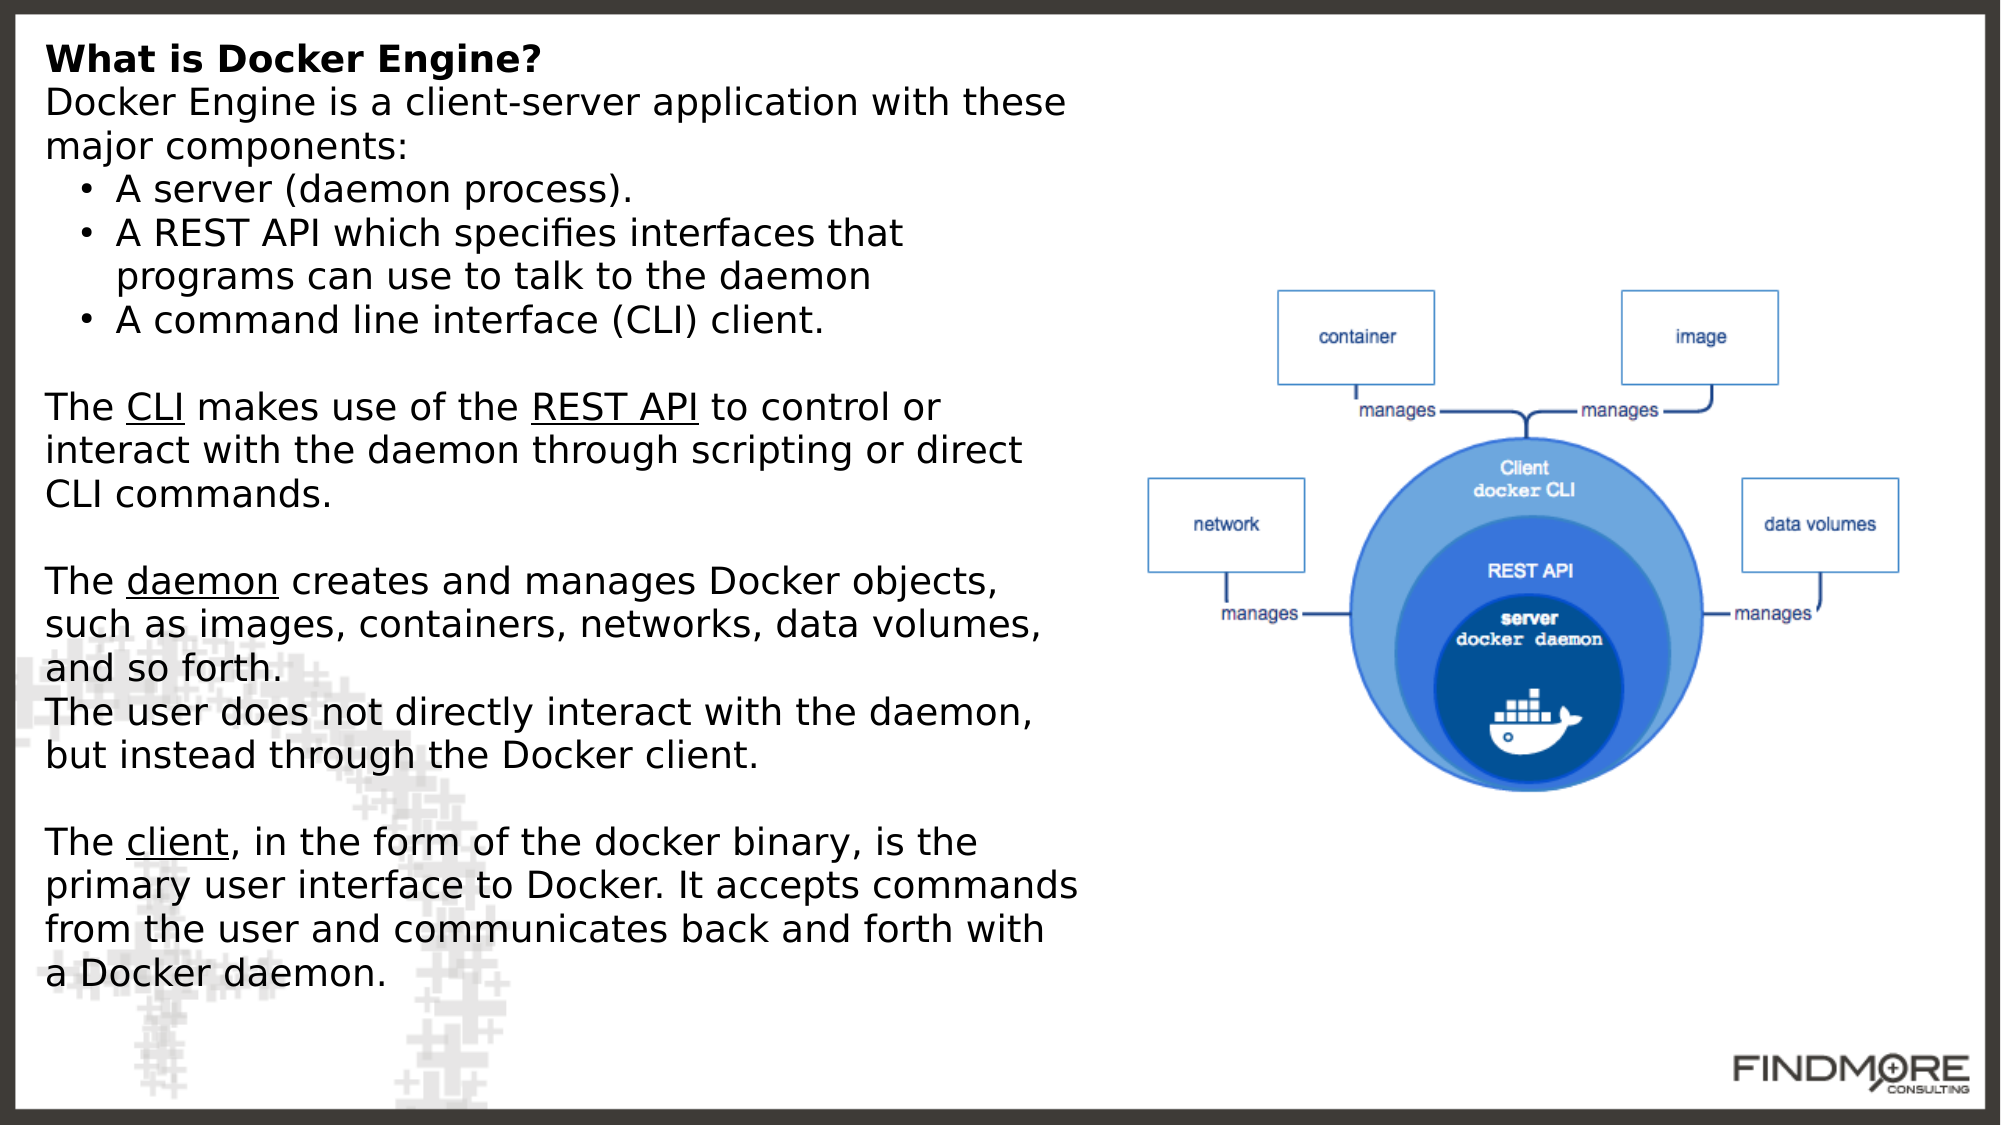

What is Docker Engine?
Docker Engine is a client-server application with these major components:
A server (daemon process).
A REST API which specifies interfaces that programs can use to talk to the daemon
A command line interface (CLI) client.
The CLI makes use of the REST API to control or interact with the daemon through scripting or direct CLI commands.
The daemon creates and manages Docker objects, such as images, containers, networks, data volumes, and so forth.
The user does not directly interact with the daemon, but instead through the Docker client.
The client, in the form of the docker binary, is the primary user interface to Docker. It accepts commands from the user and communicates back and forth with a Docker daemon.